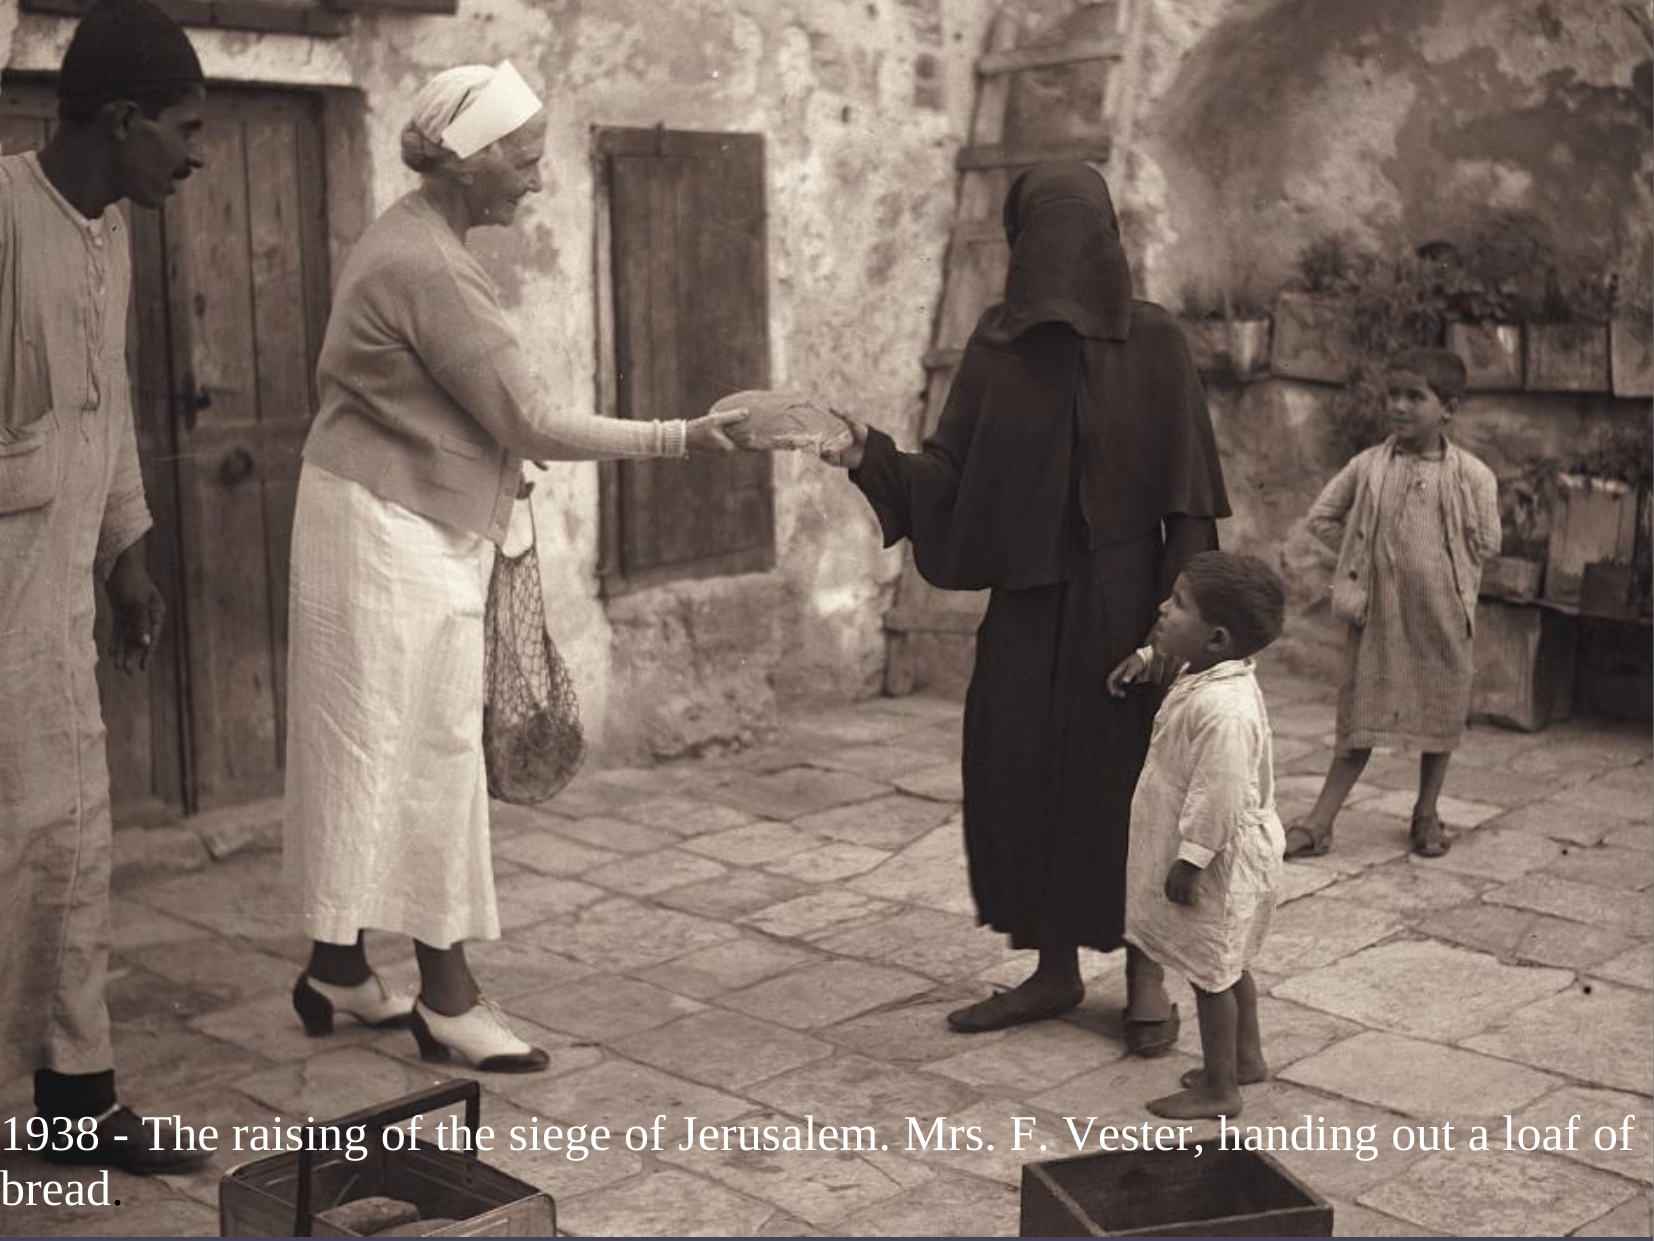

1938 - The raising of the siege of Jerusalem. Mrs. F. Vester, handing out a loaf of bread.